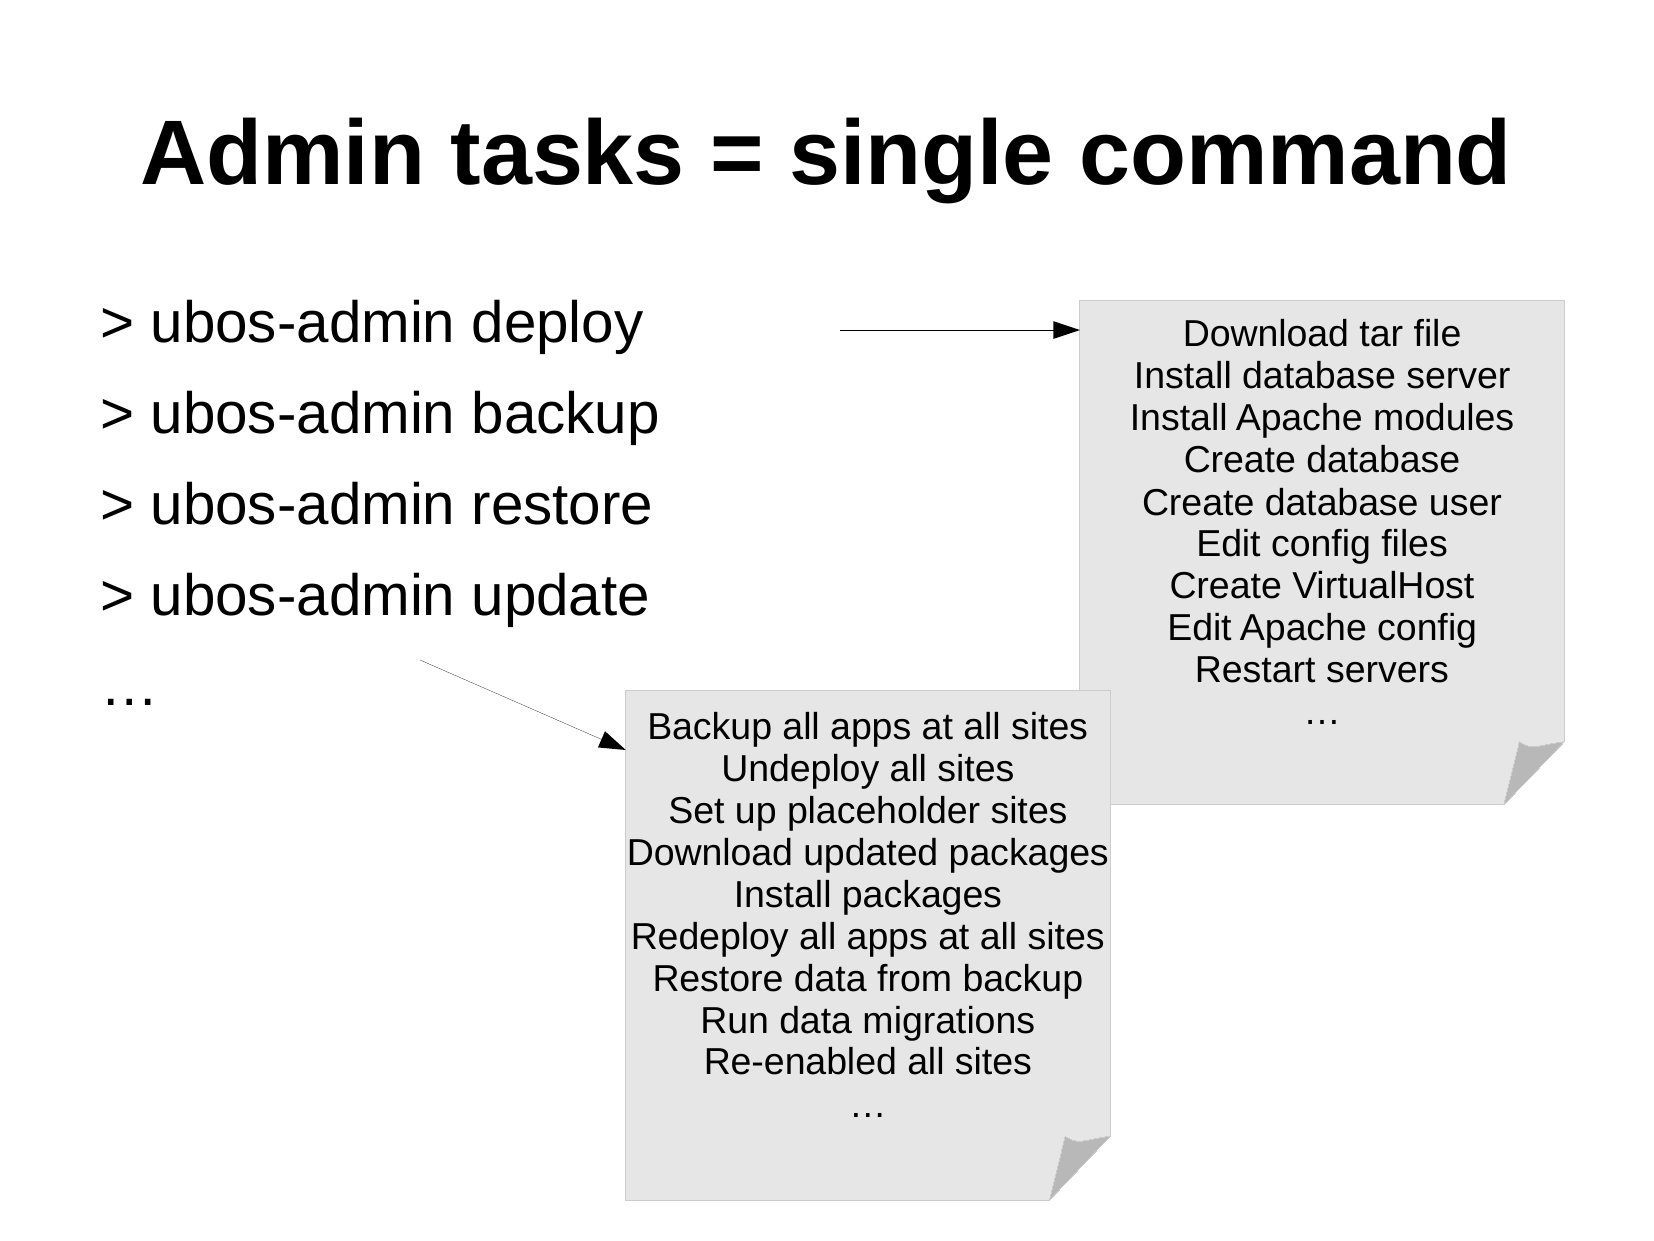

# Admin tasks = single command
> ubos-admin deploy
> ubos-admin backup
> ubos-admin restore
> ubos-admin update
…
Download tar file
Install database server
Install Apache modules
Create database
Create database user
Edit config files
Create VirtualHost
Edit Apache config
Restart servers
…
Backup all apps at all sites
Undeploy all sites
Set up placeholder sites
Download updated packages
Install packages
Redeploy all apps at all sites
Restore data from backup
Run data migrations
Re-enabled all sites
…